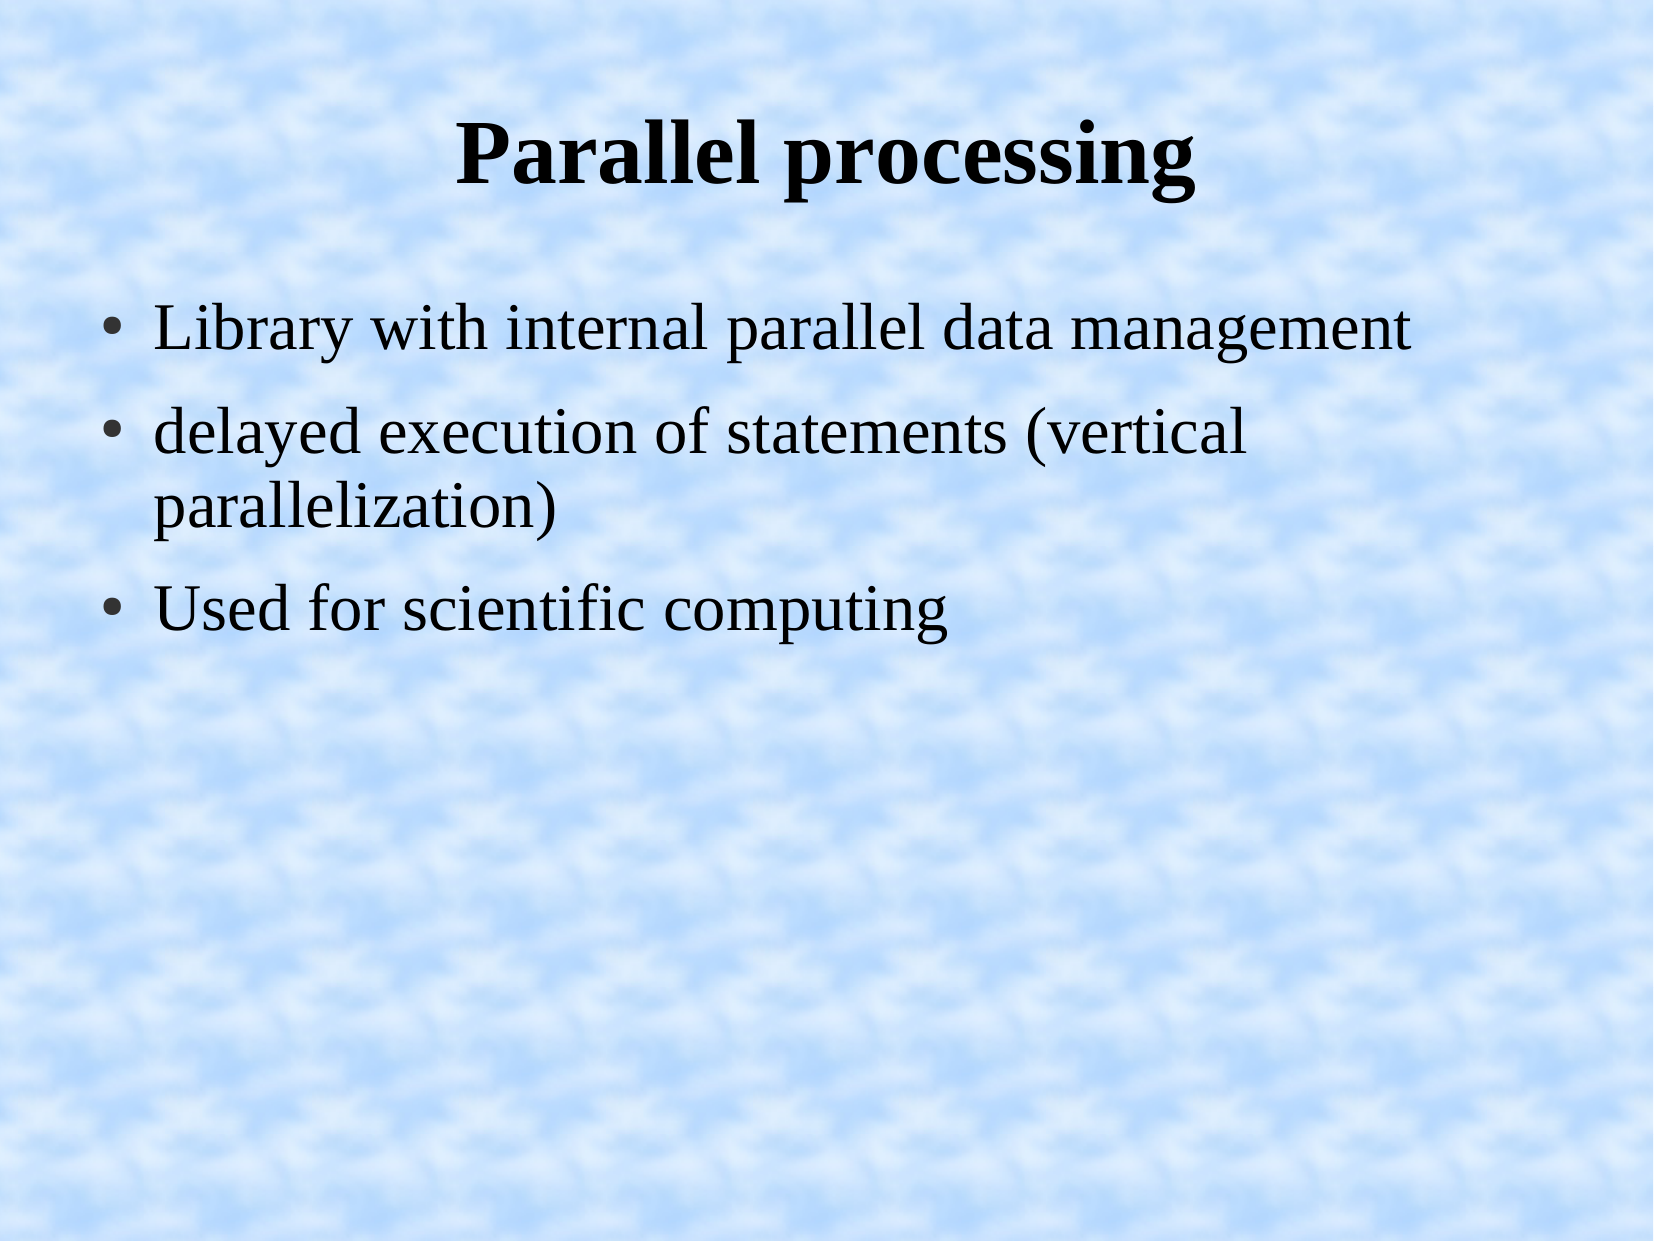

# Parallel processing
Library with internal parallel data management
delayed execution of statements (vertical parallelization)
Used for scientific computing